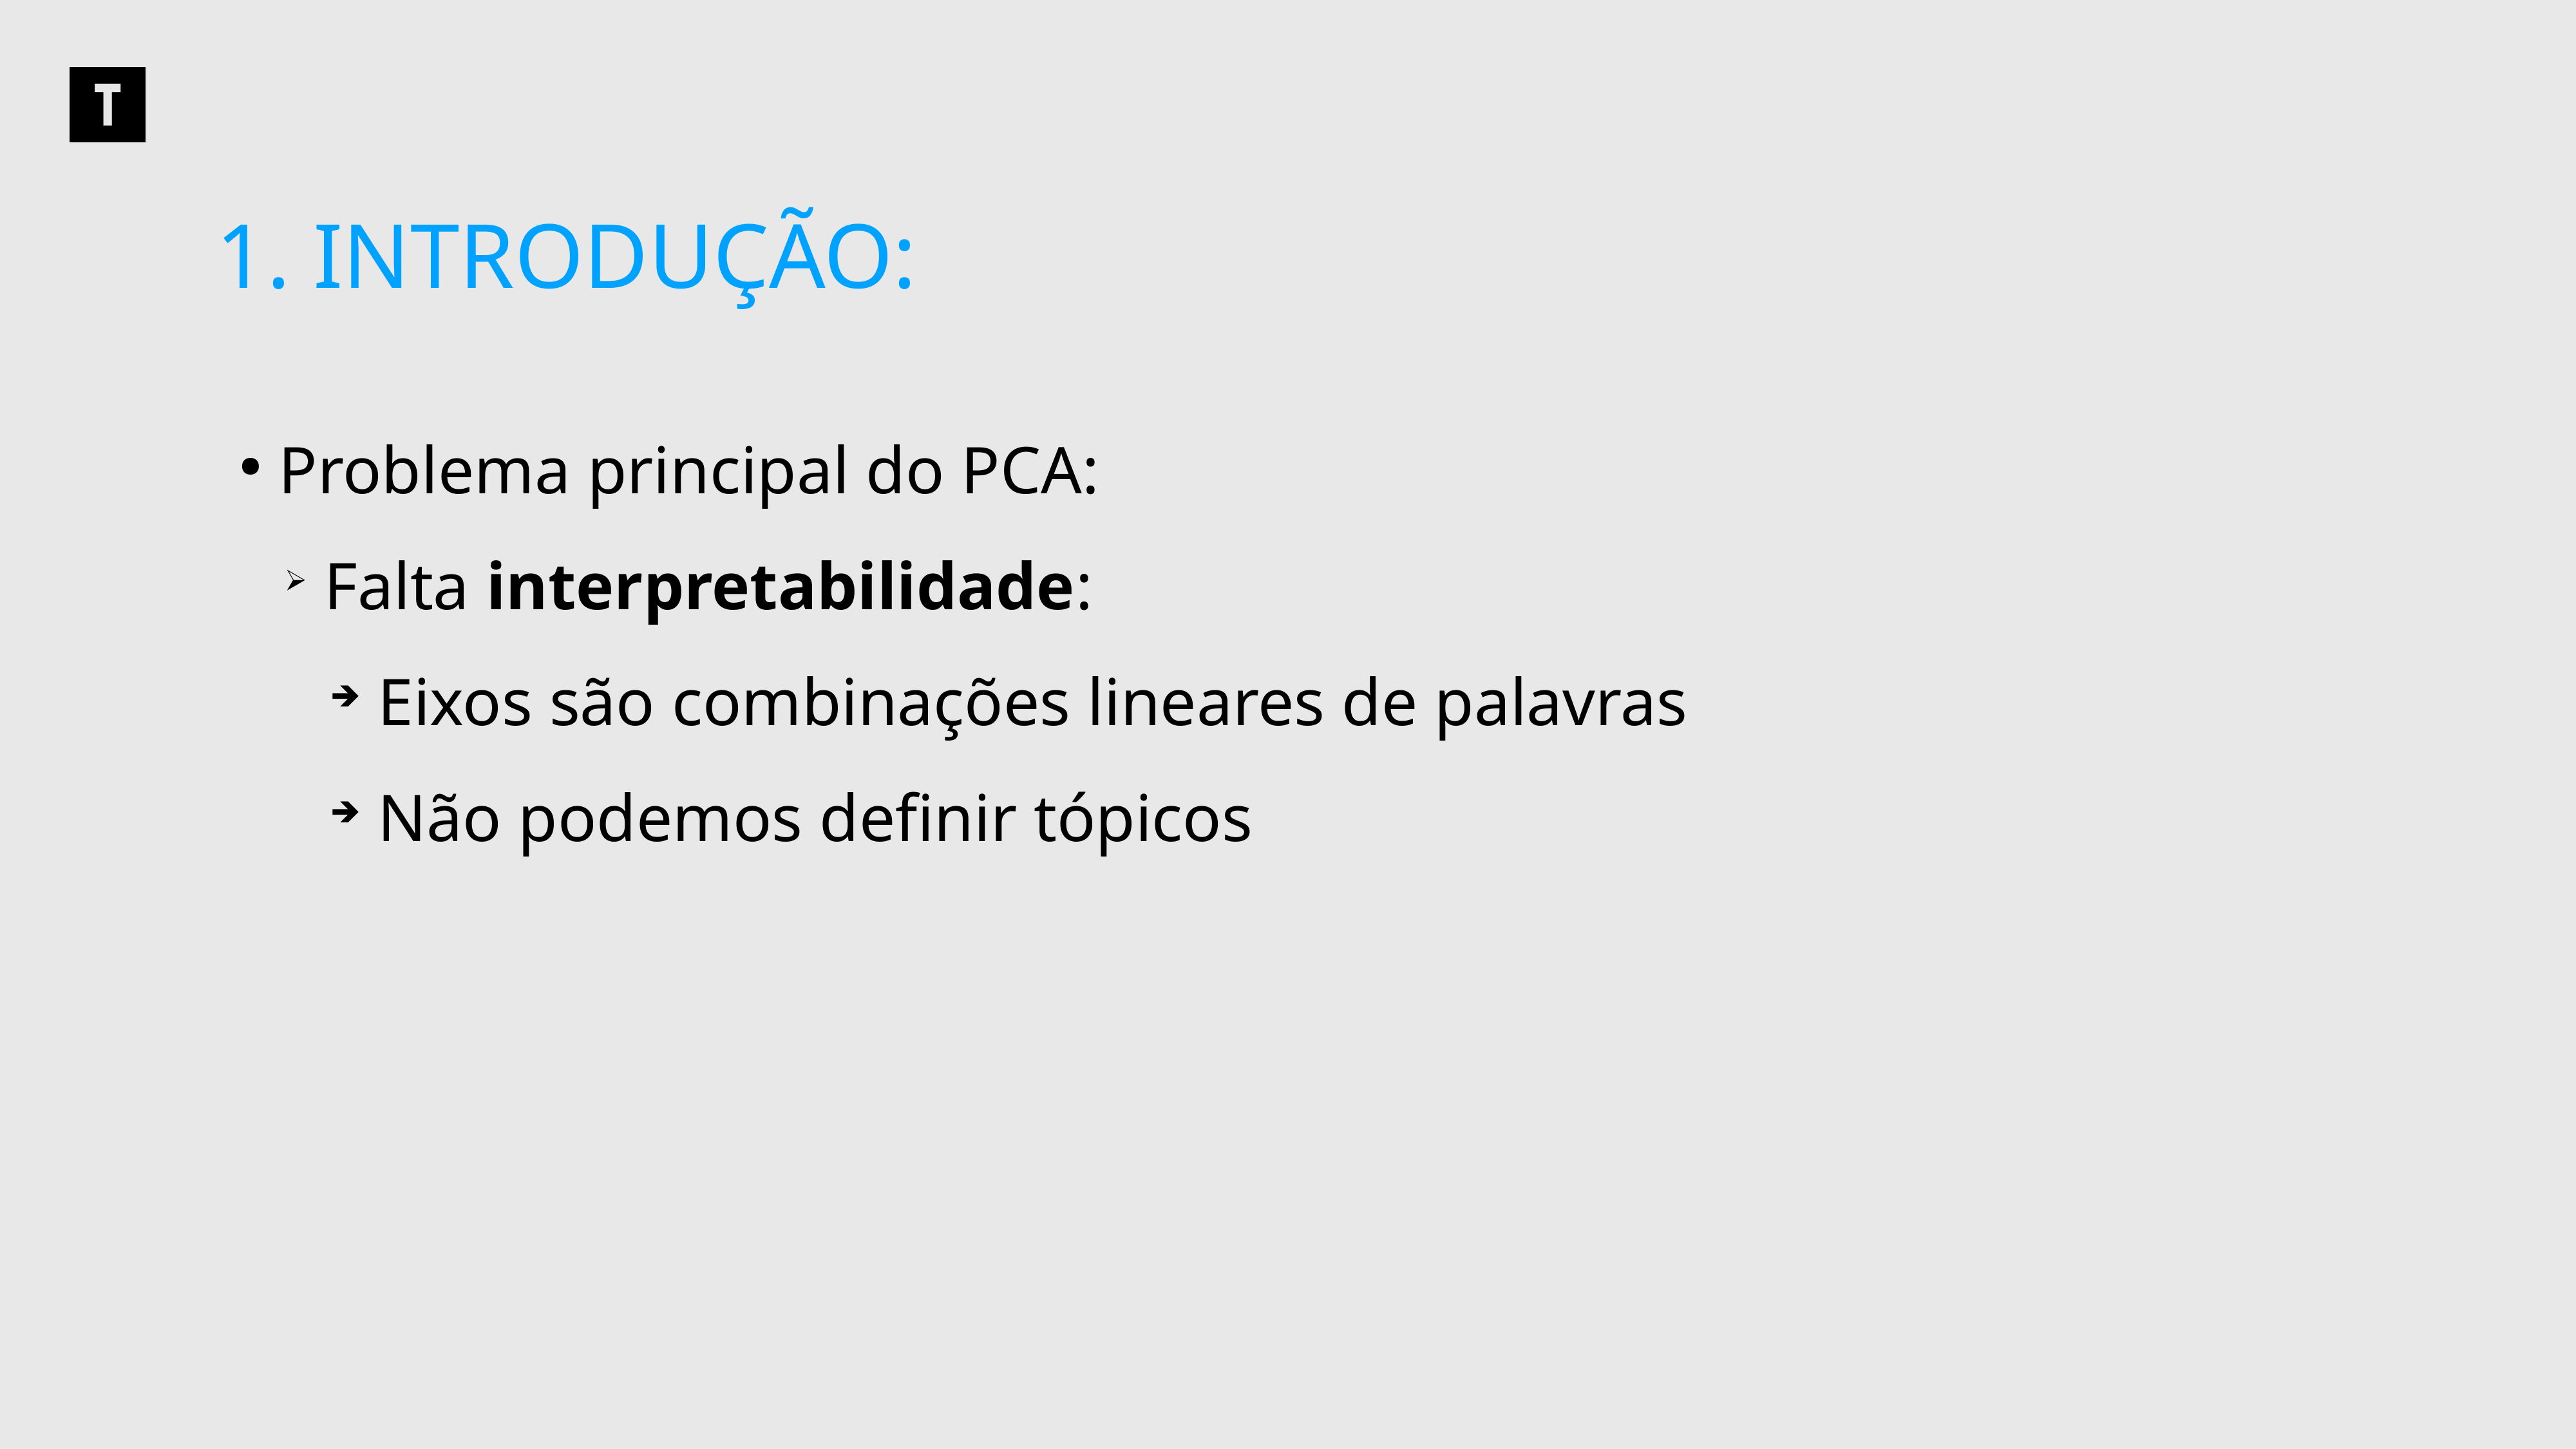

1. INTRODUÇÃO:
 Problema principal do PCA:
 Falta interpretabilidade:
 Eixos são combinações lineares de palavras
 Não podemos definir tópicos